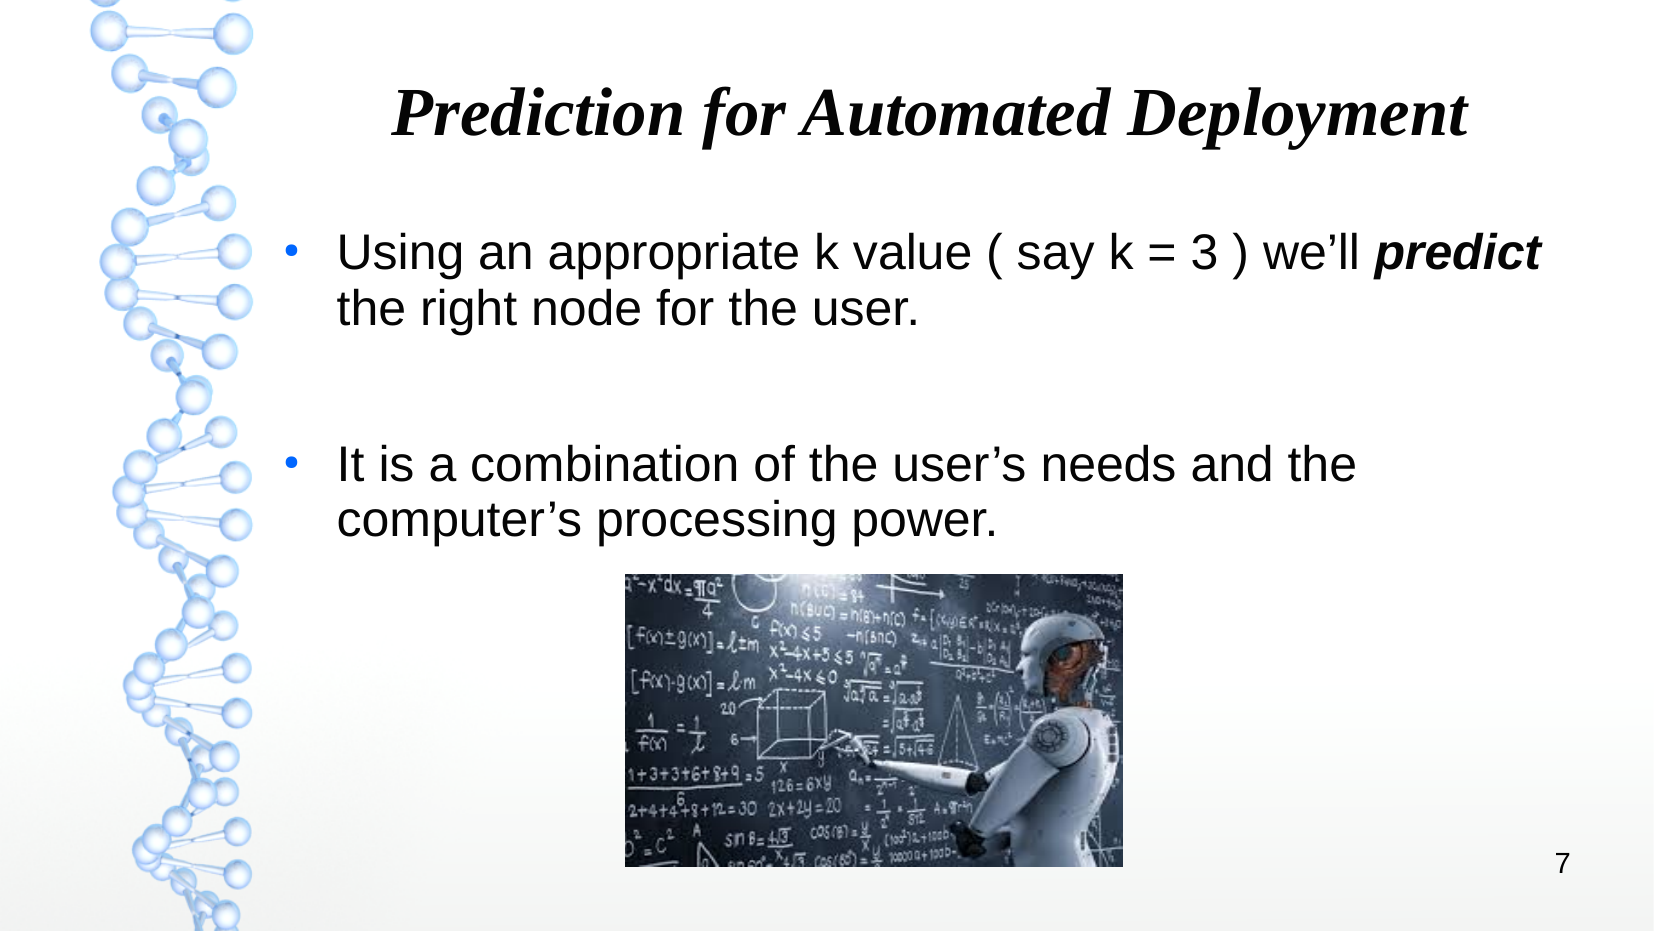

# Prediction for Automated Deployment
Using an appropriate k value ( say k = 3 ) we’ll predict the right node for the user.
It is a combination of the user’s needs and the computer’s processing power.
7